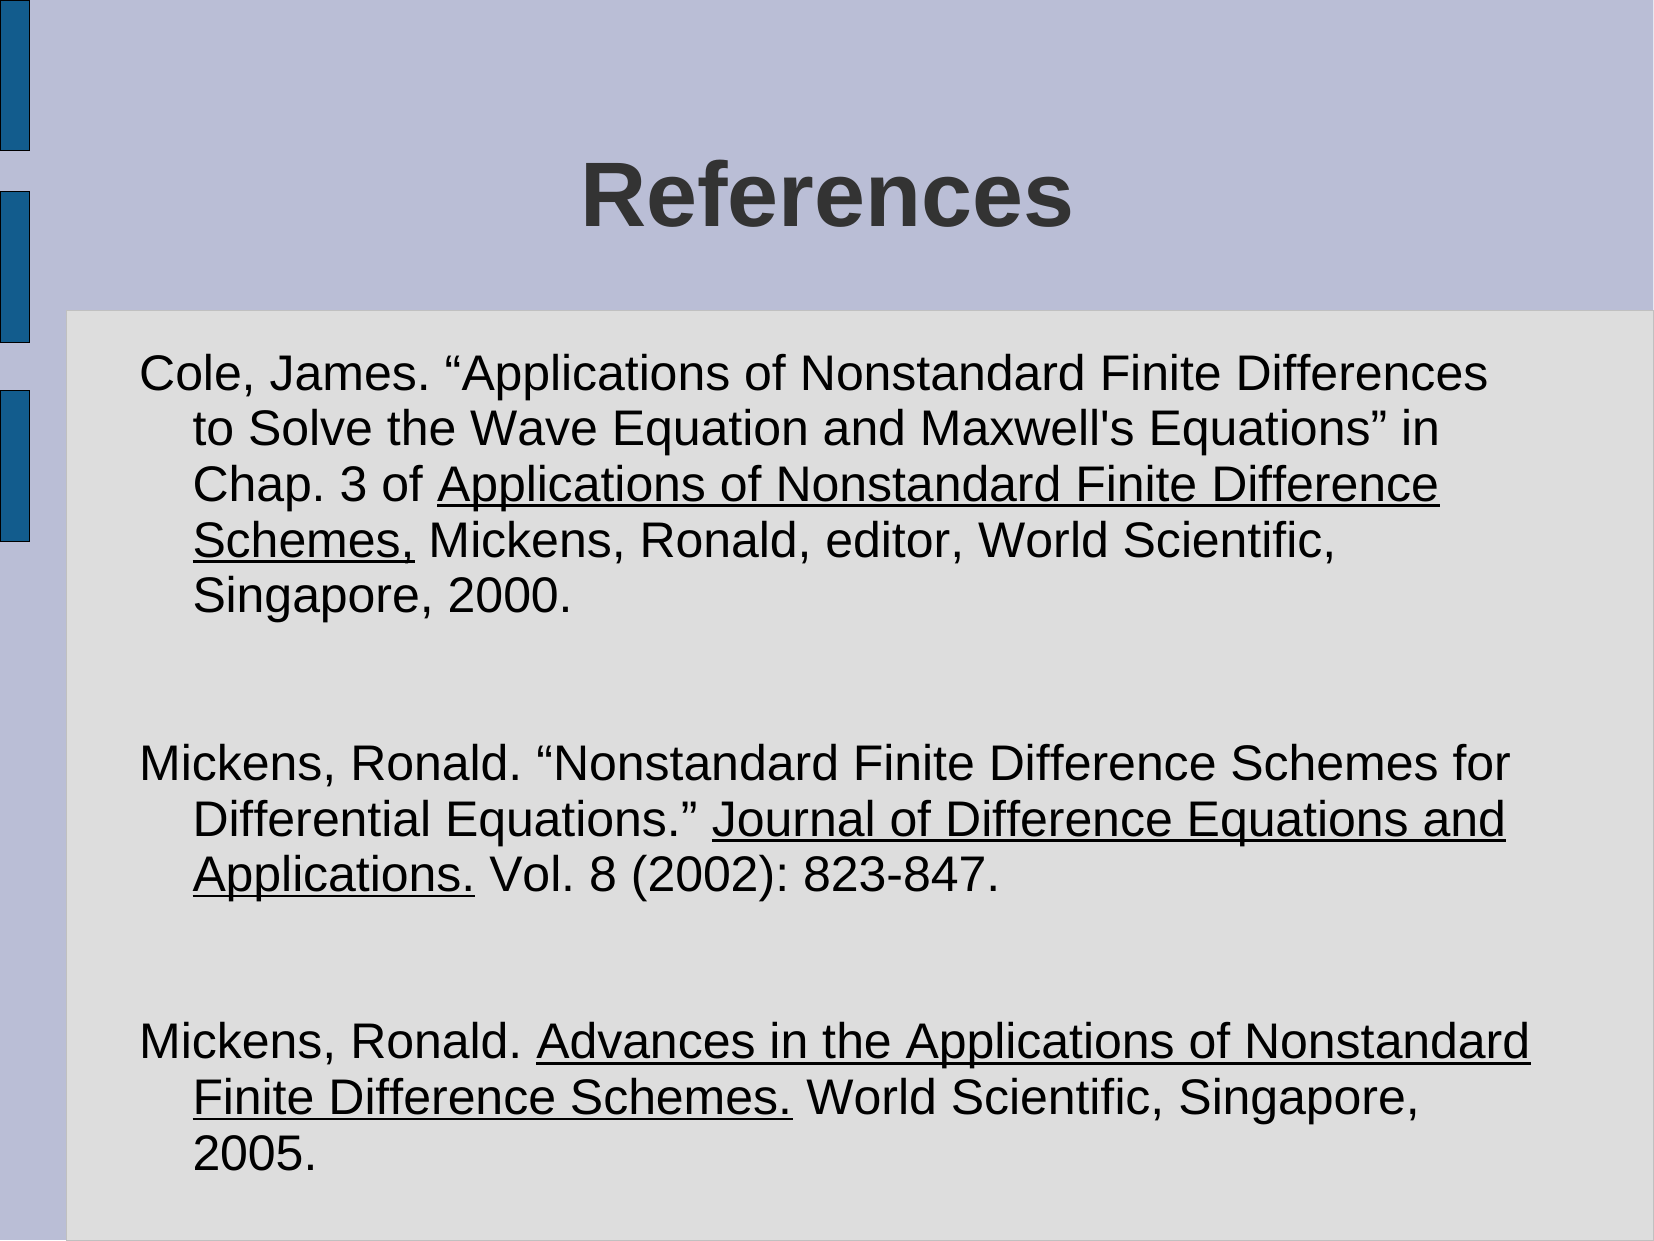

# References
Cole, James. “Applications of Nonstandard Finite Differences to Solve the Wave Equation and Maxwell's Equations” in Chap. 3 of Applications of Nonstandard Finite Difference Schemes, Mickens, Ronald, editor, World Scientific, Singapore, 2000.
Mickens, Ronald. “Nonstandard Finite Difference Schemes for Differential Equations.” Journal of Difference Equations and Applications. Vol. 8 (2002): 823-847.
Mickens, Ronald. Advances in the Applications of Nonstandard Finite Difference Schemes. World Scientific, Singapore, 2005.